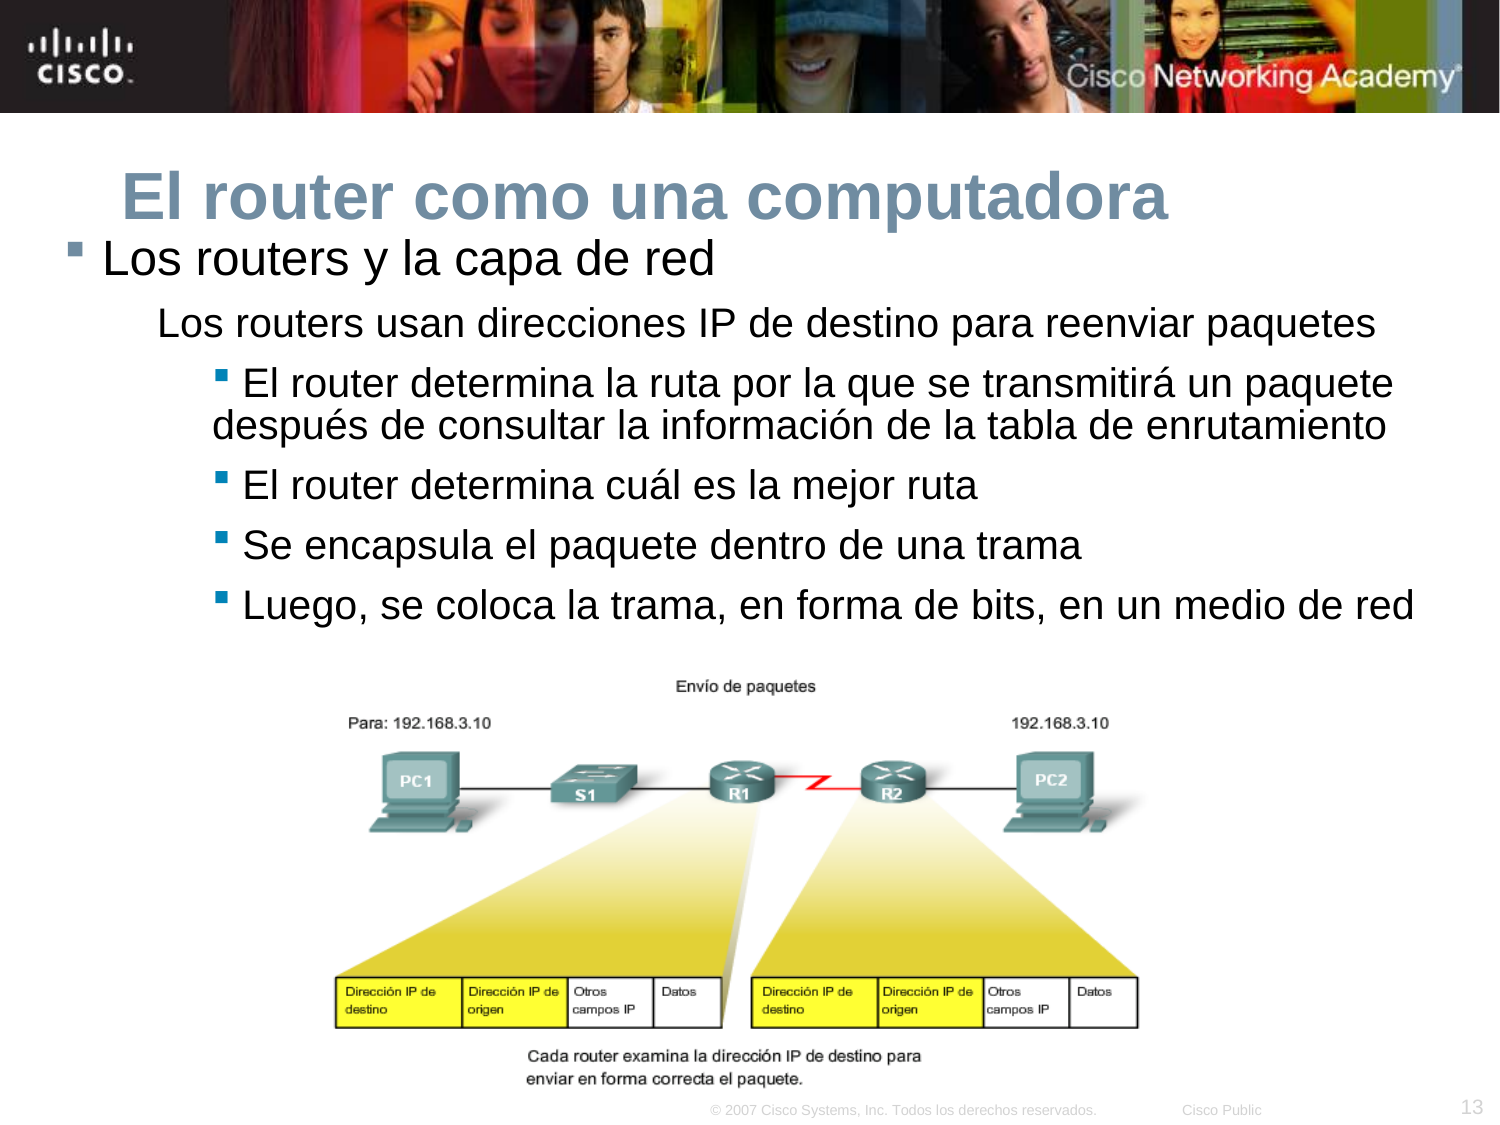

# El router como una computadora
Los routers y la capa de red
Los routers usan direcciones IP de destino para reenviar paquetes
 El router determina la ruta por la que se transmitirá un paquete después de consultar la información de la tabla de enrutamiento
 El router determina cuál es la mejor ruta
 Se encapsula el paquete dentro de una trama
 Luego, se coloca la trama, en forma de bits, en un medio de red